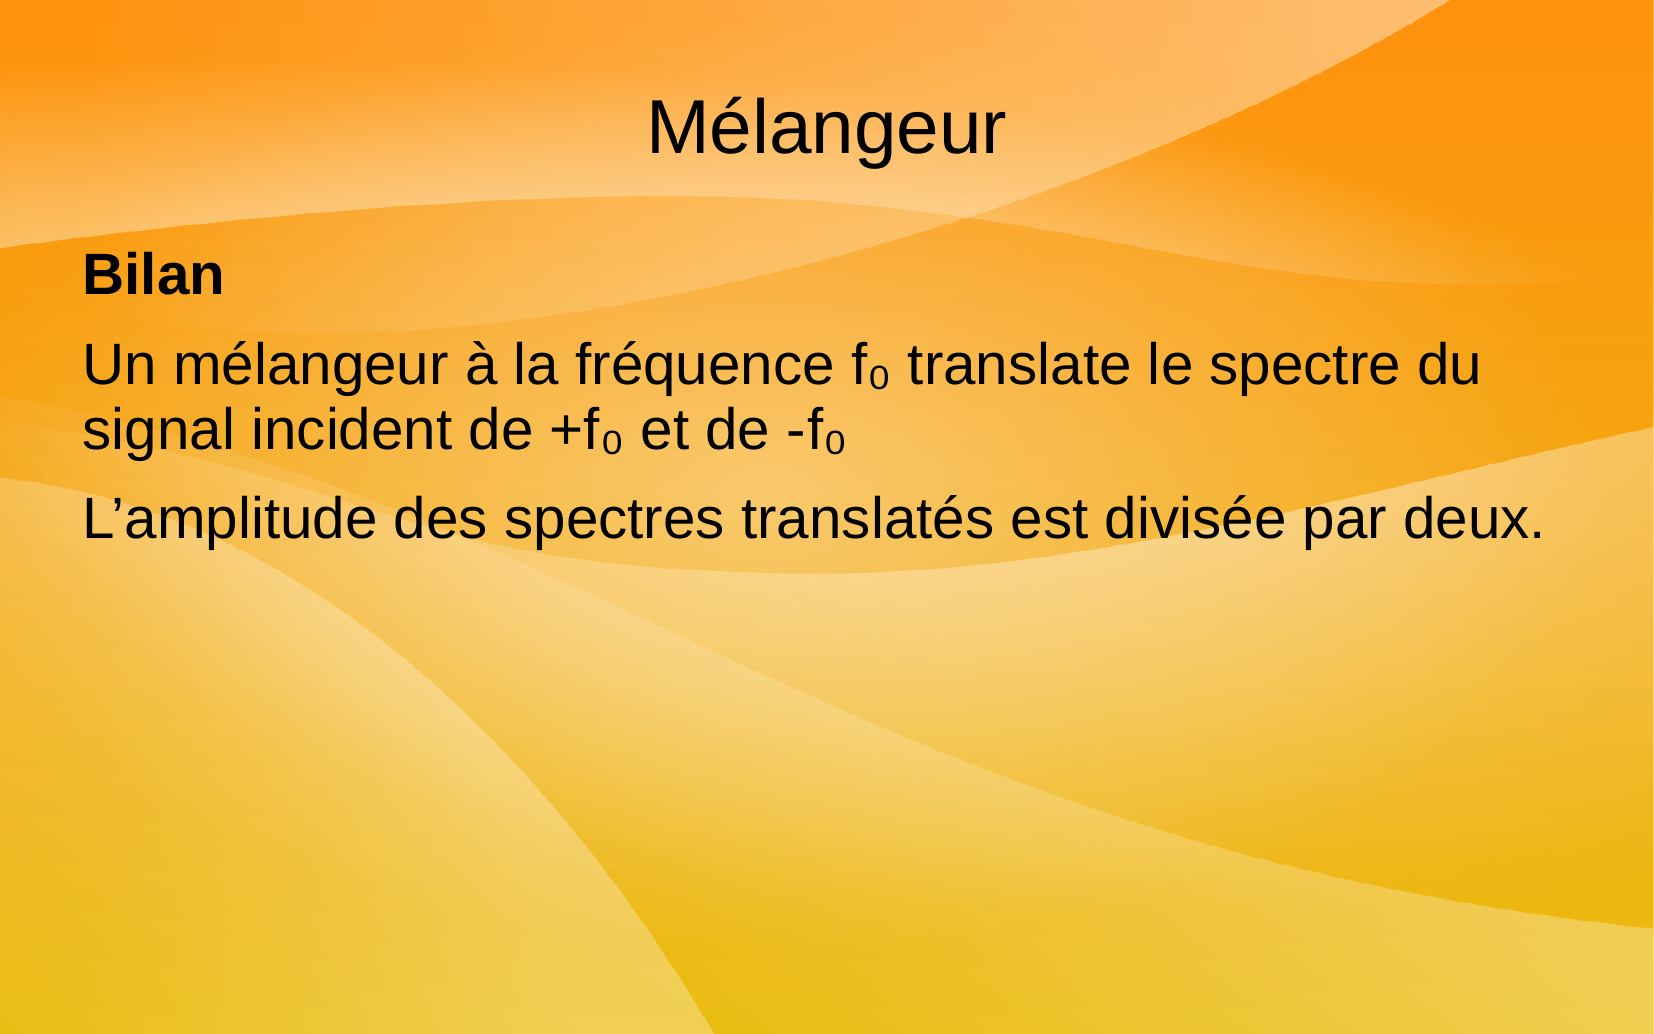

# Mélangeur
Bilan
Un mélangeur à la fréquence f₀ translate le spectre du signal incident de +f₀ et de -f₀
L’amplitude des spectres translatés est divisée par deux.